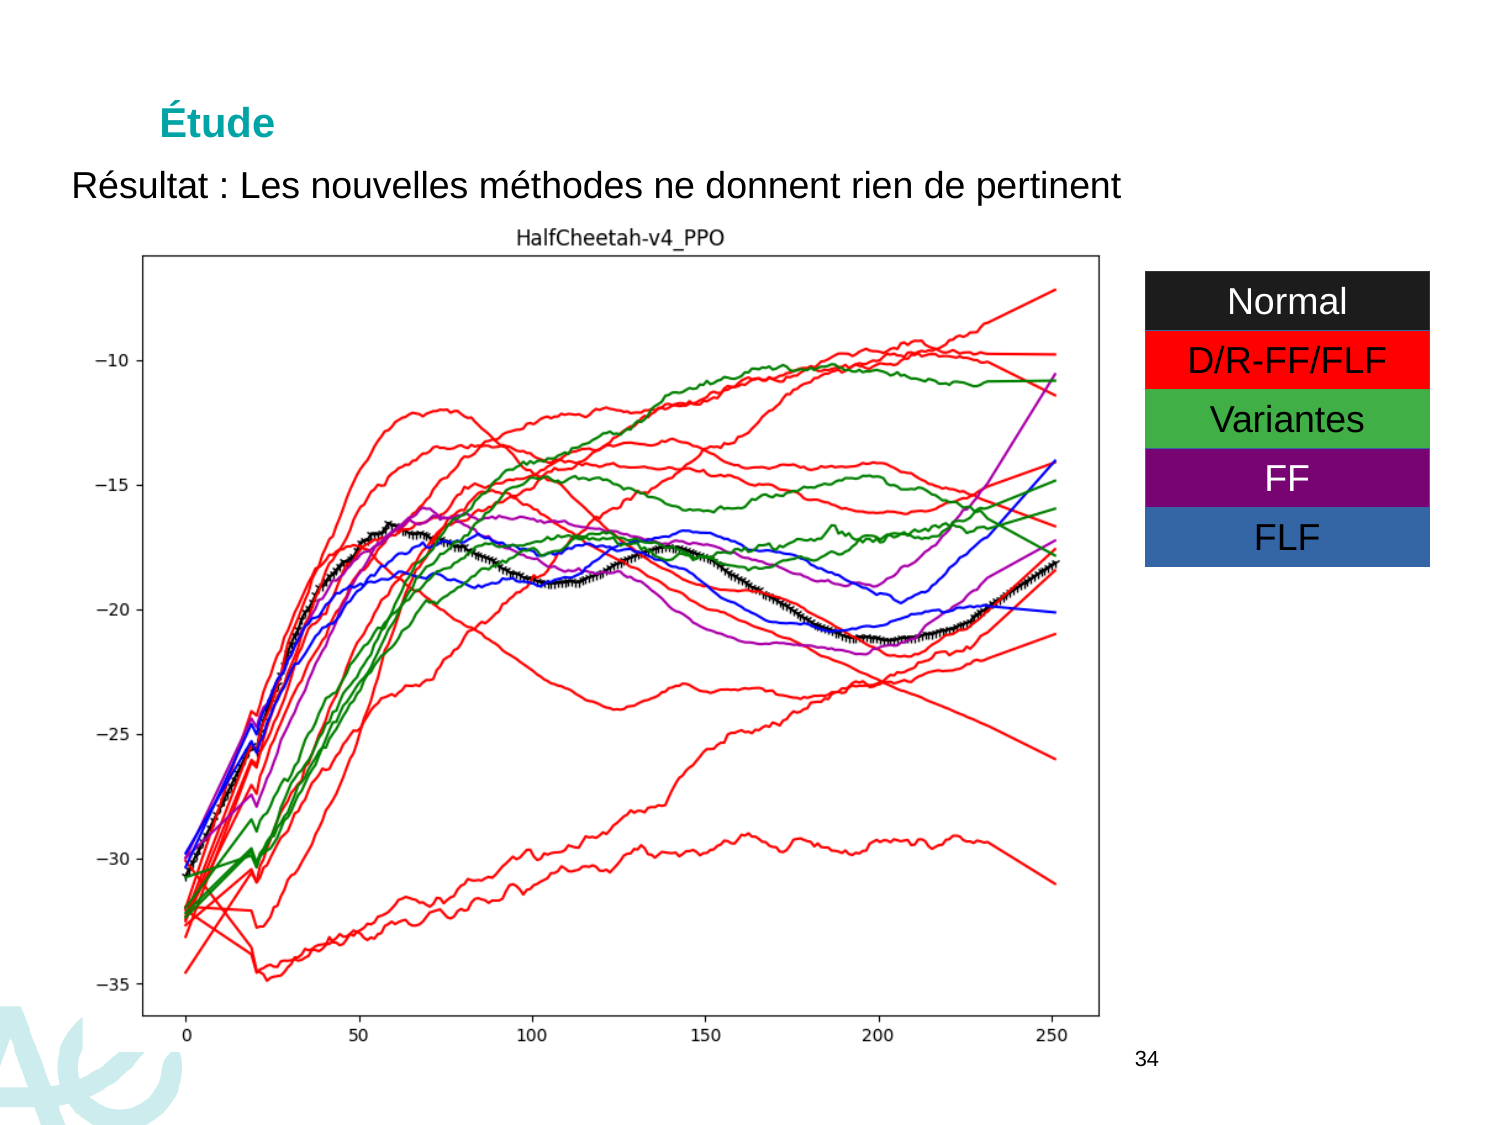

Étude
Résultat : Les nouvelles méthodes ne donnent rien de pertinent
Normal
D/R-FF/FLF
Variantes
FF
FLF